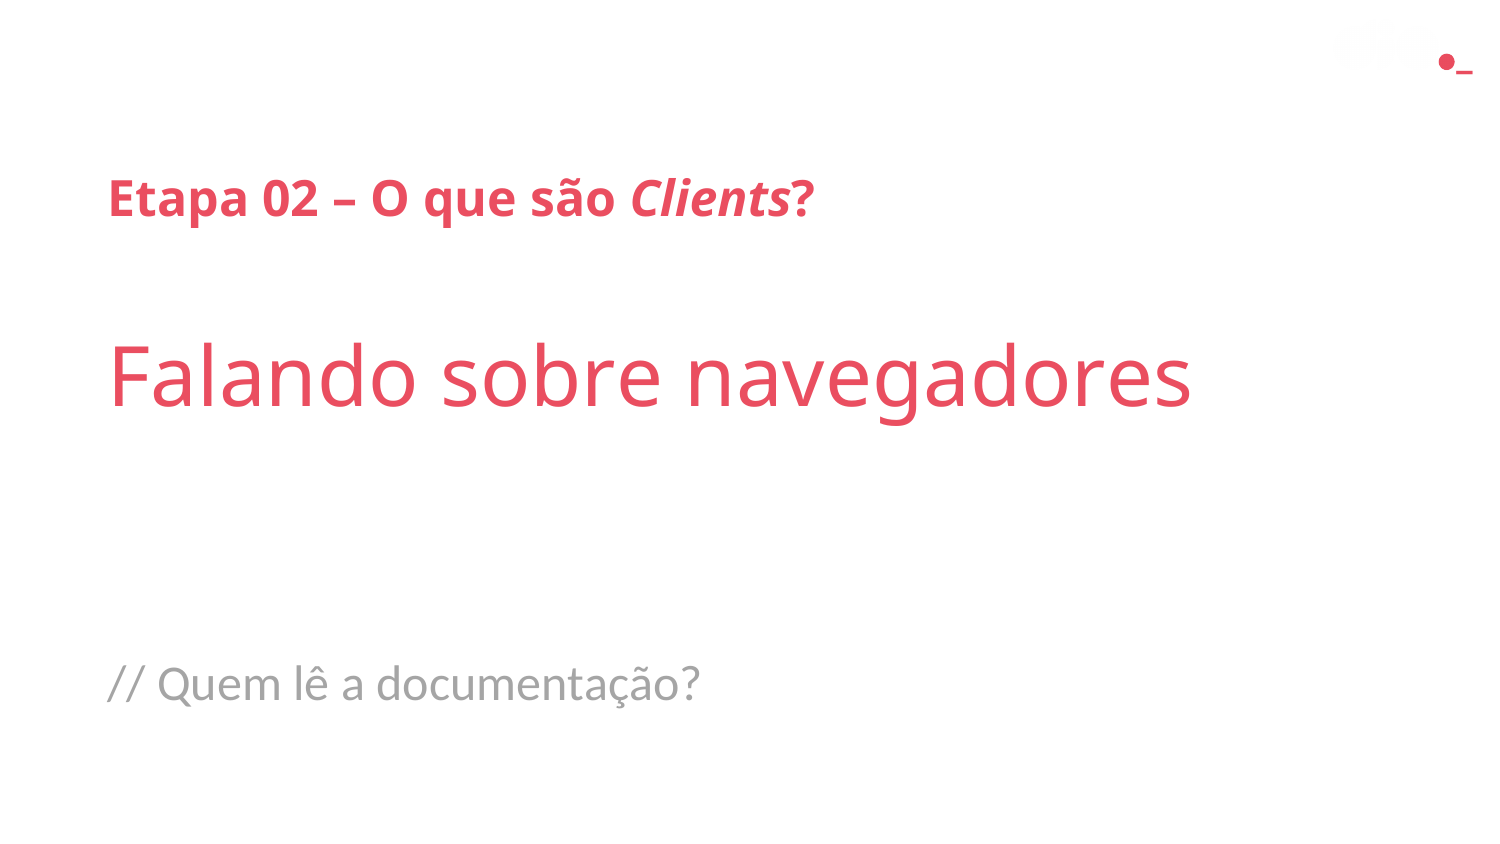

Etapa 02 – O que são Clients?
Falando sobre navegadores
// Quem lê a documentação?